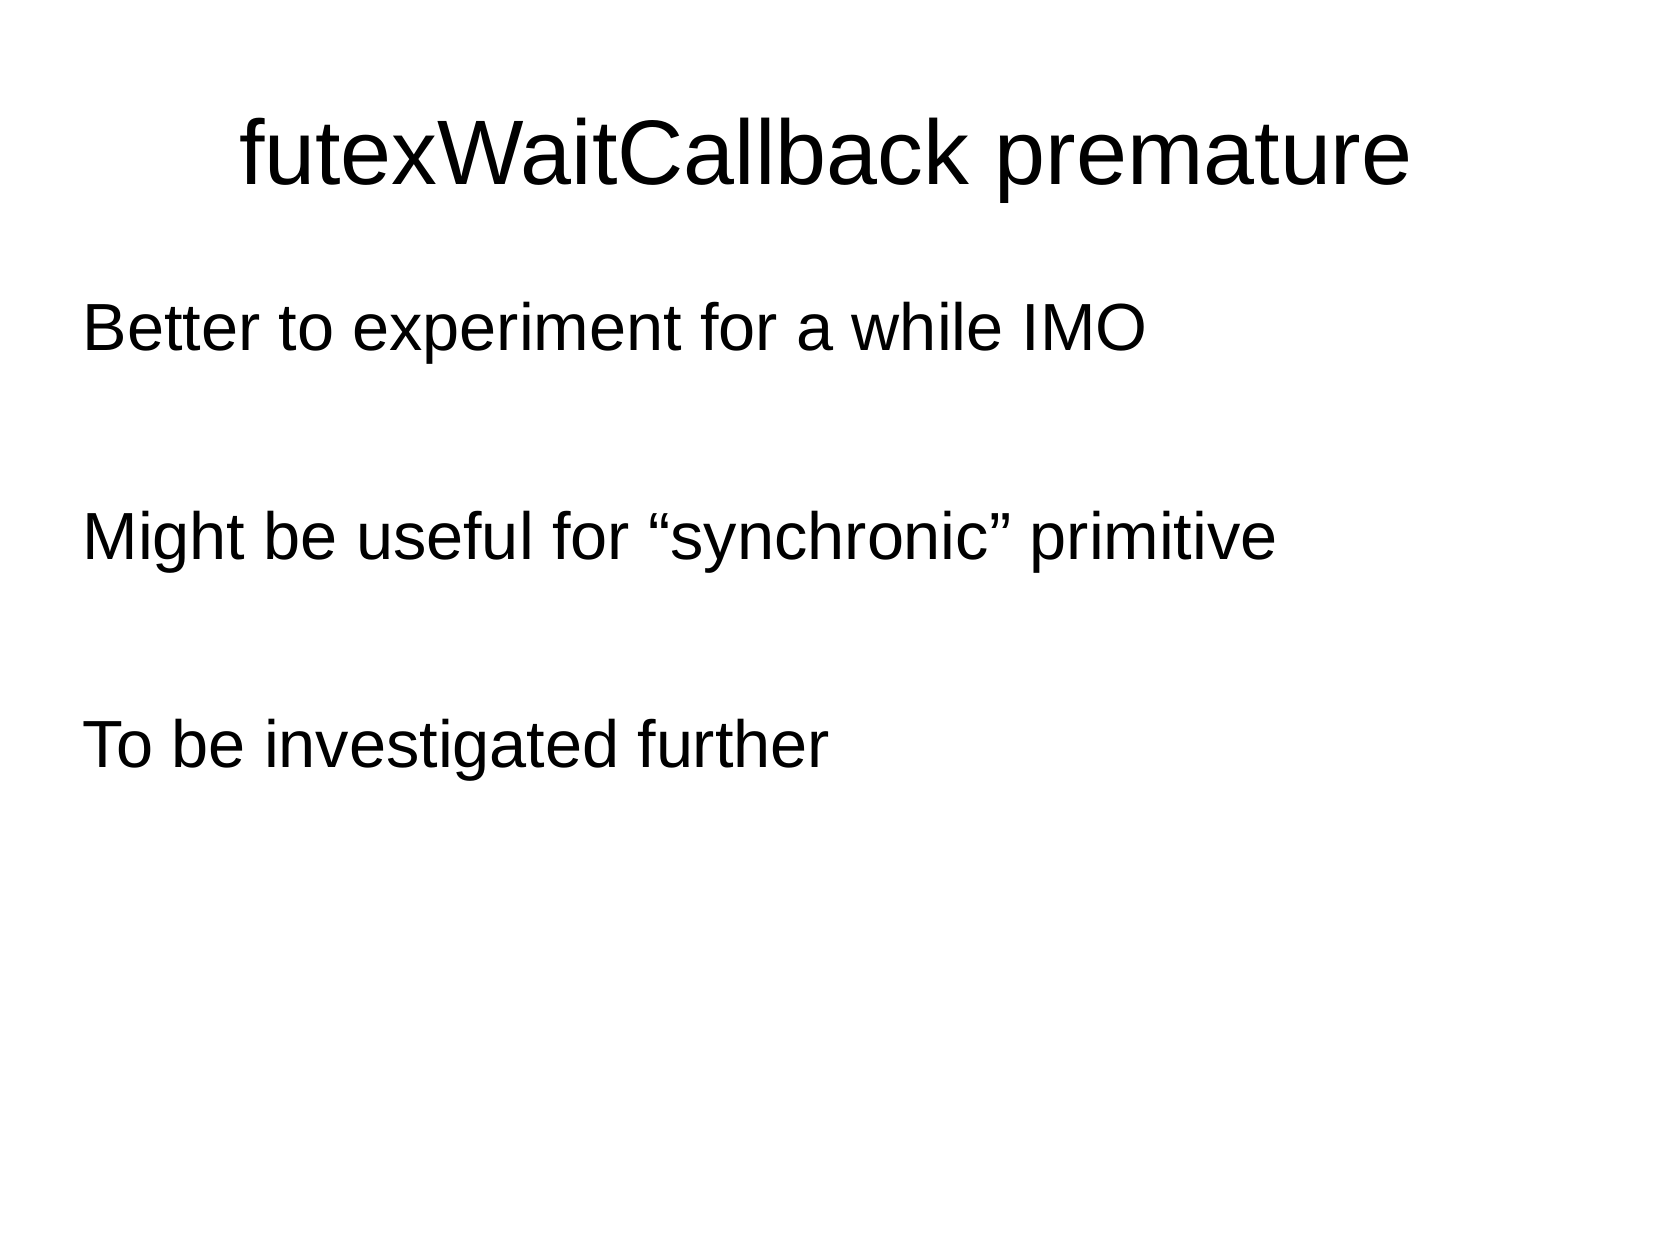

# futexWaitCallback premature
Better to experiment for a while IMO
Might be useful for “synchronic” primitive
To be investigated further